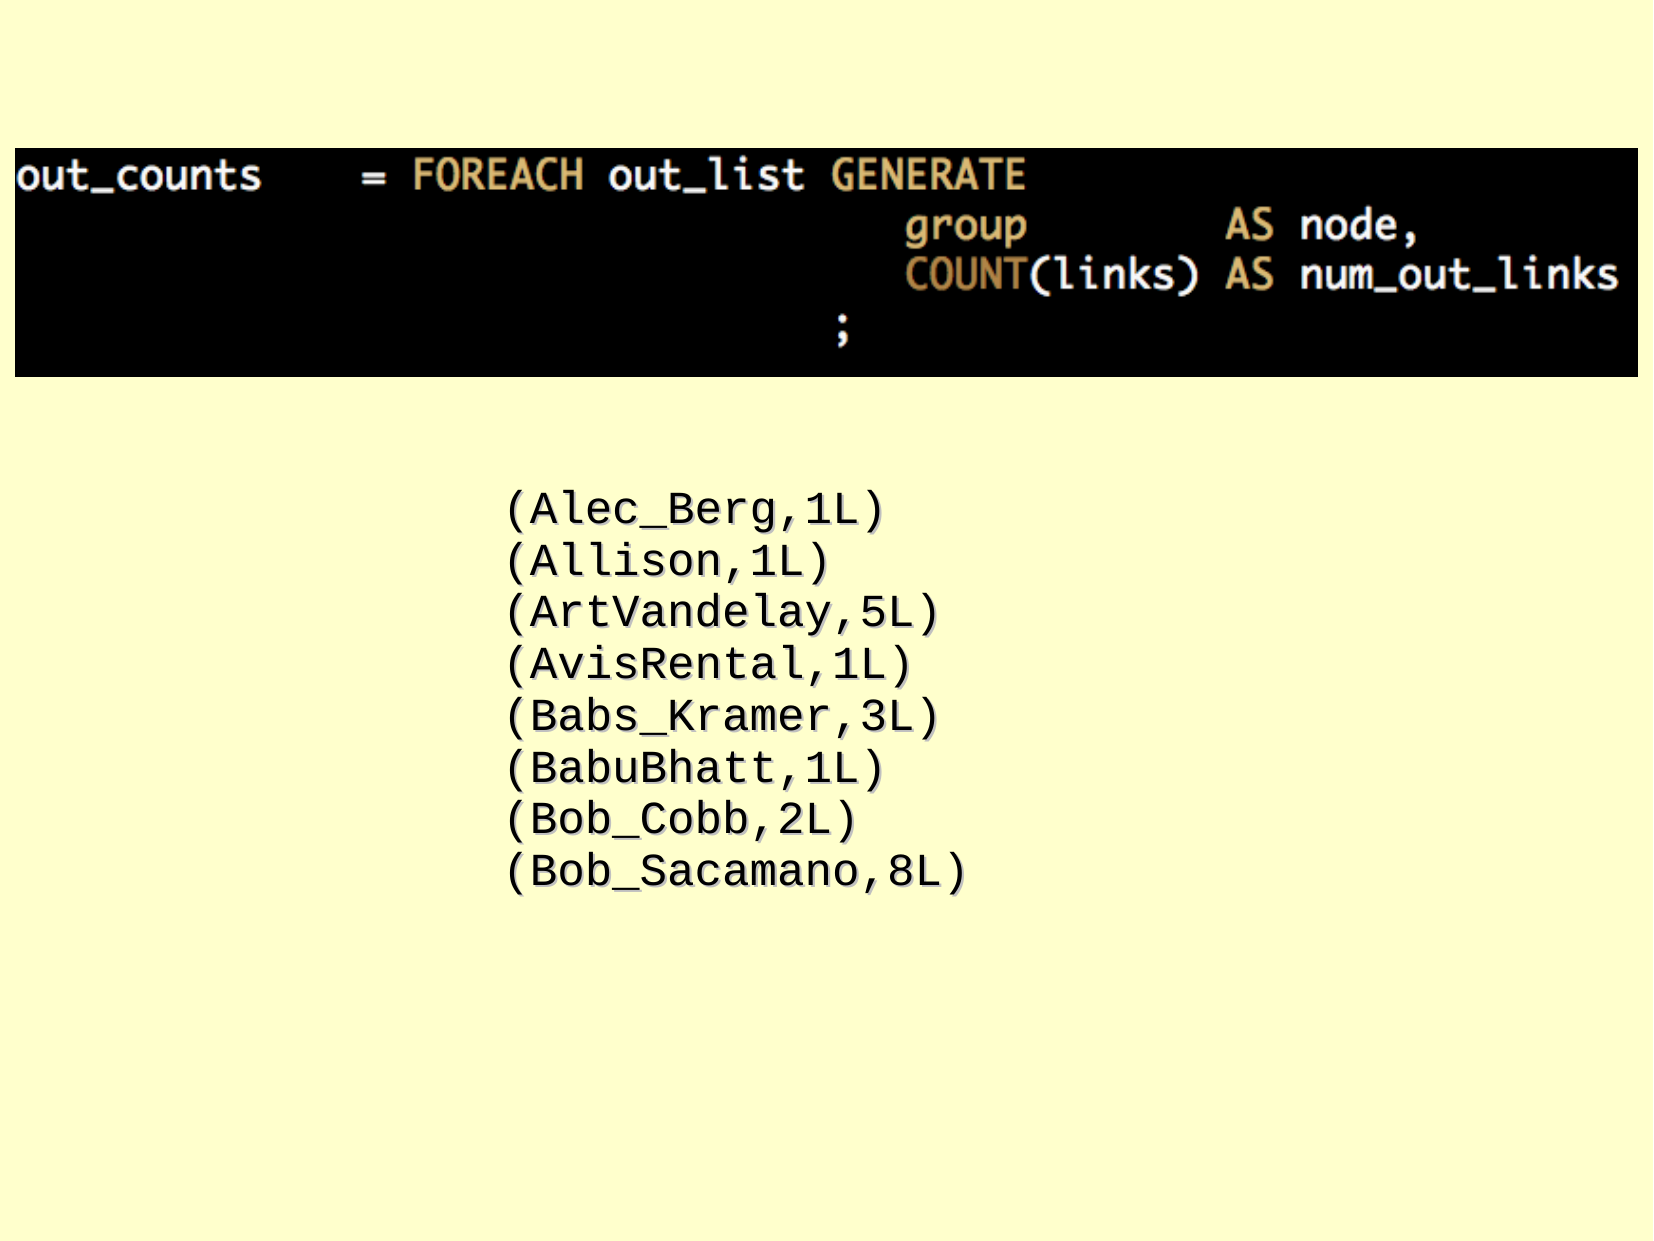

(Alec_Berg,1L)
(Allison,1L)
(ArtVandelay,5L)
(AvisRental,1L)
(Babs_Kramer,3L)
(BabuBhatt,1L)
(Bob_Cobb,2L)
(Bob_Sacamano,8L)